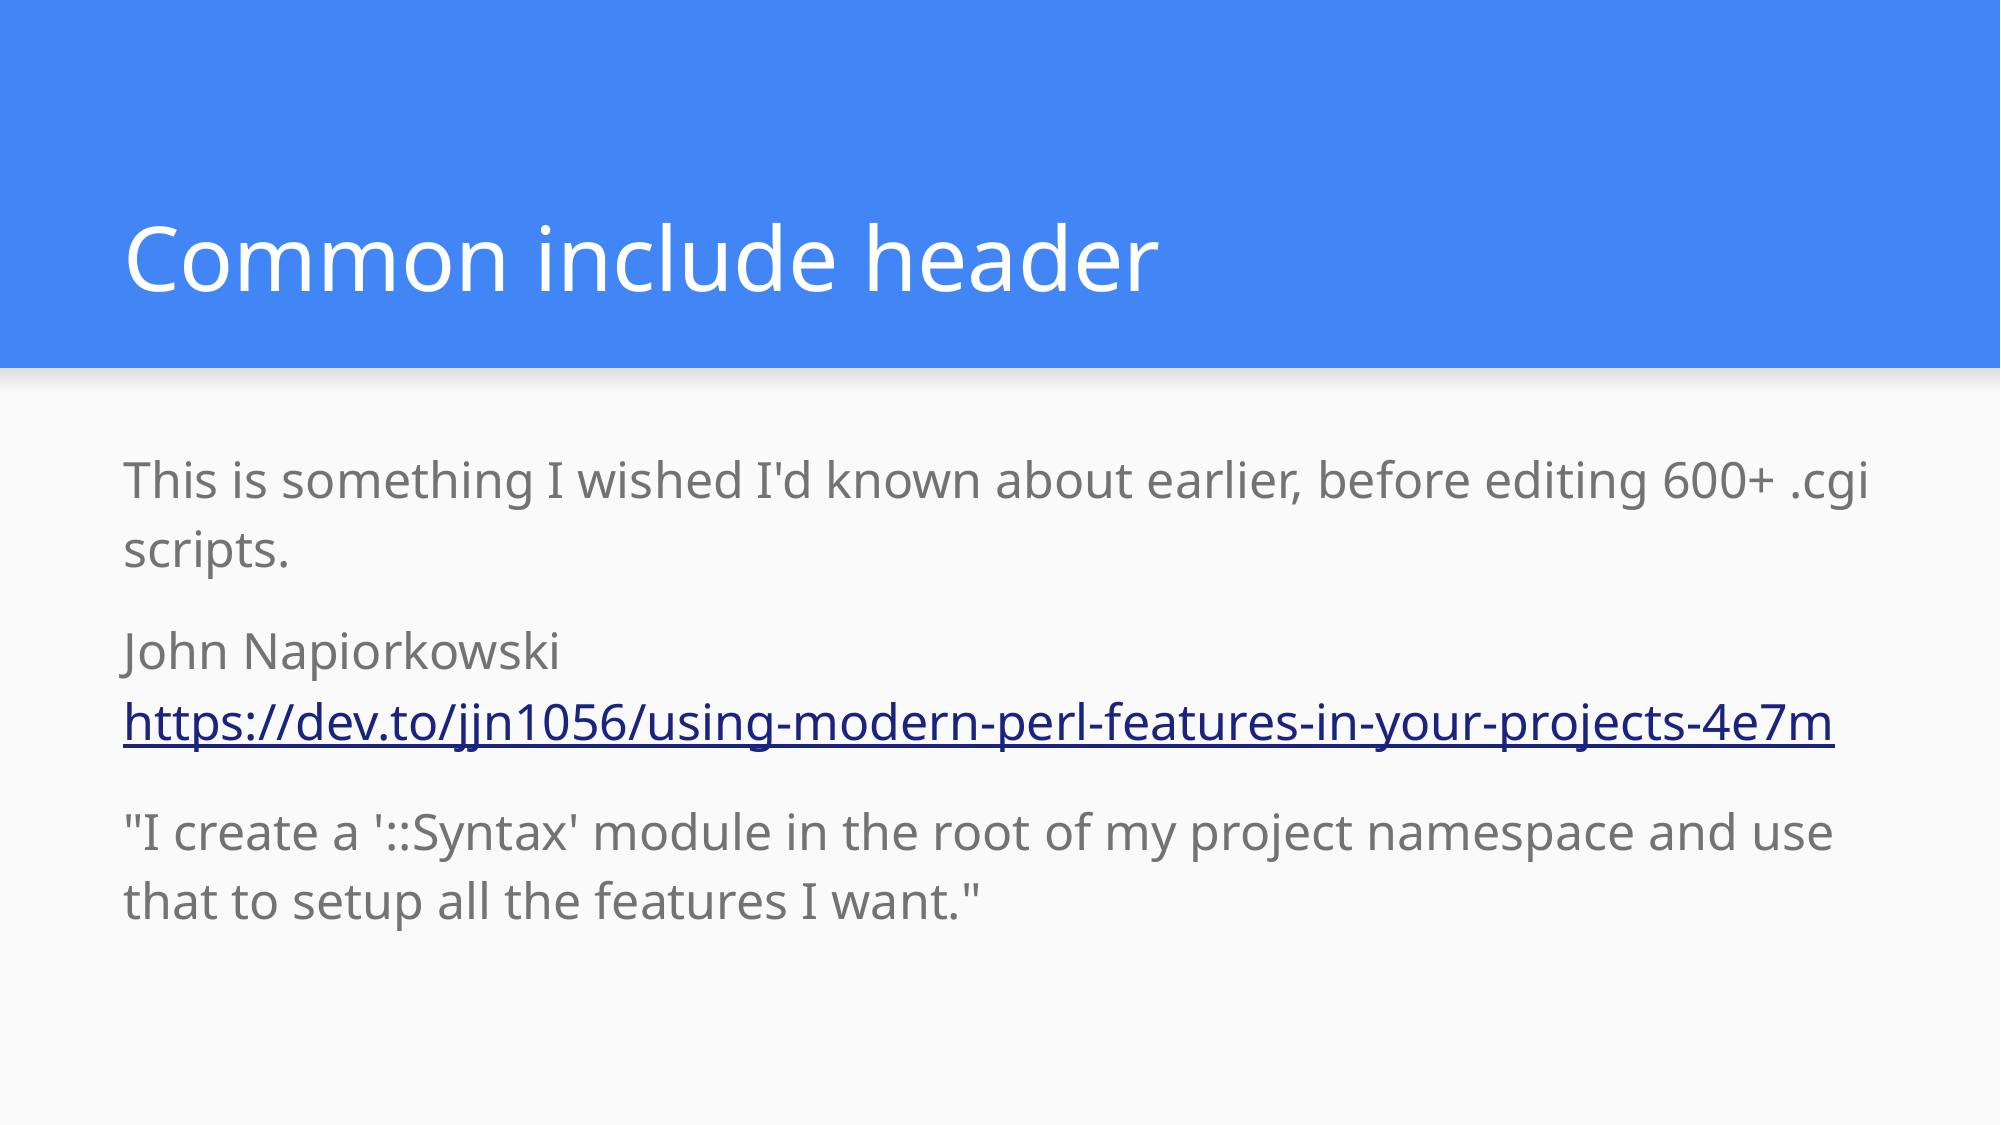

# Common include header
This is something I wished I'd known about earlier, before editing 600+ .cgi scripts.
John Napiorkowski https://dev.to/jjn1056/using-modern-perl-features-in-your-projects-4e7m
"I create a '::Syntax' module in the root of my project namespace and use that to setup all the features I want."